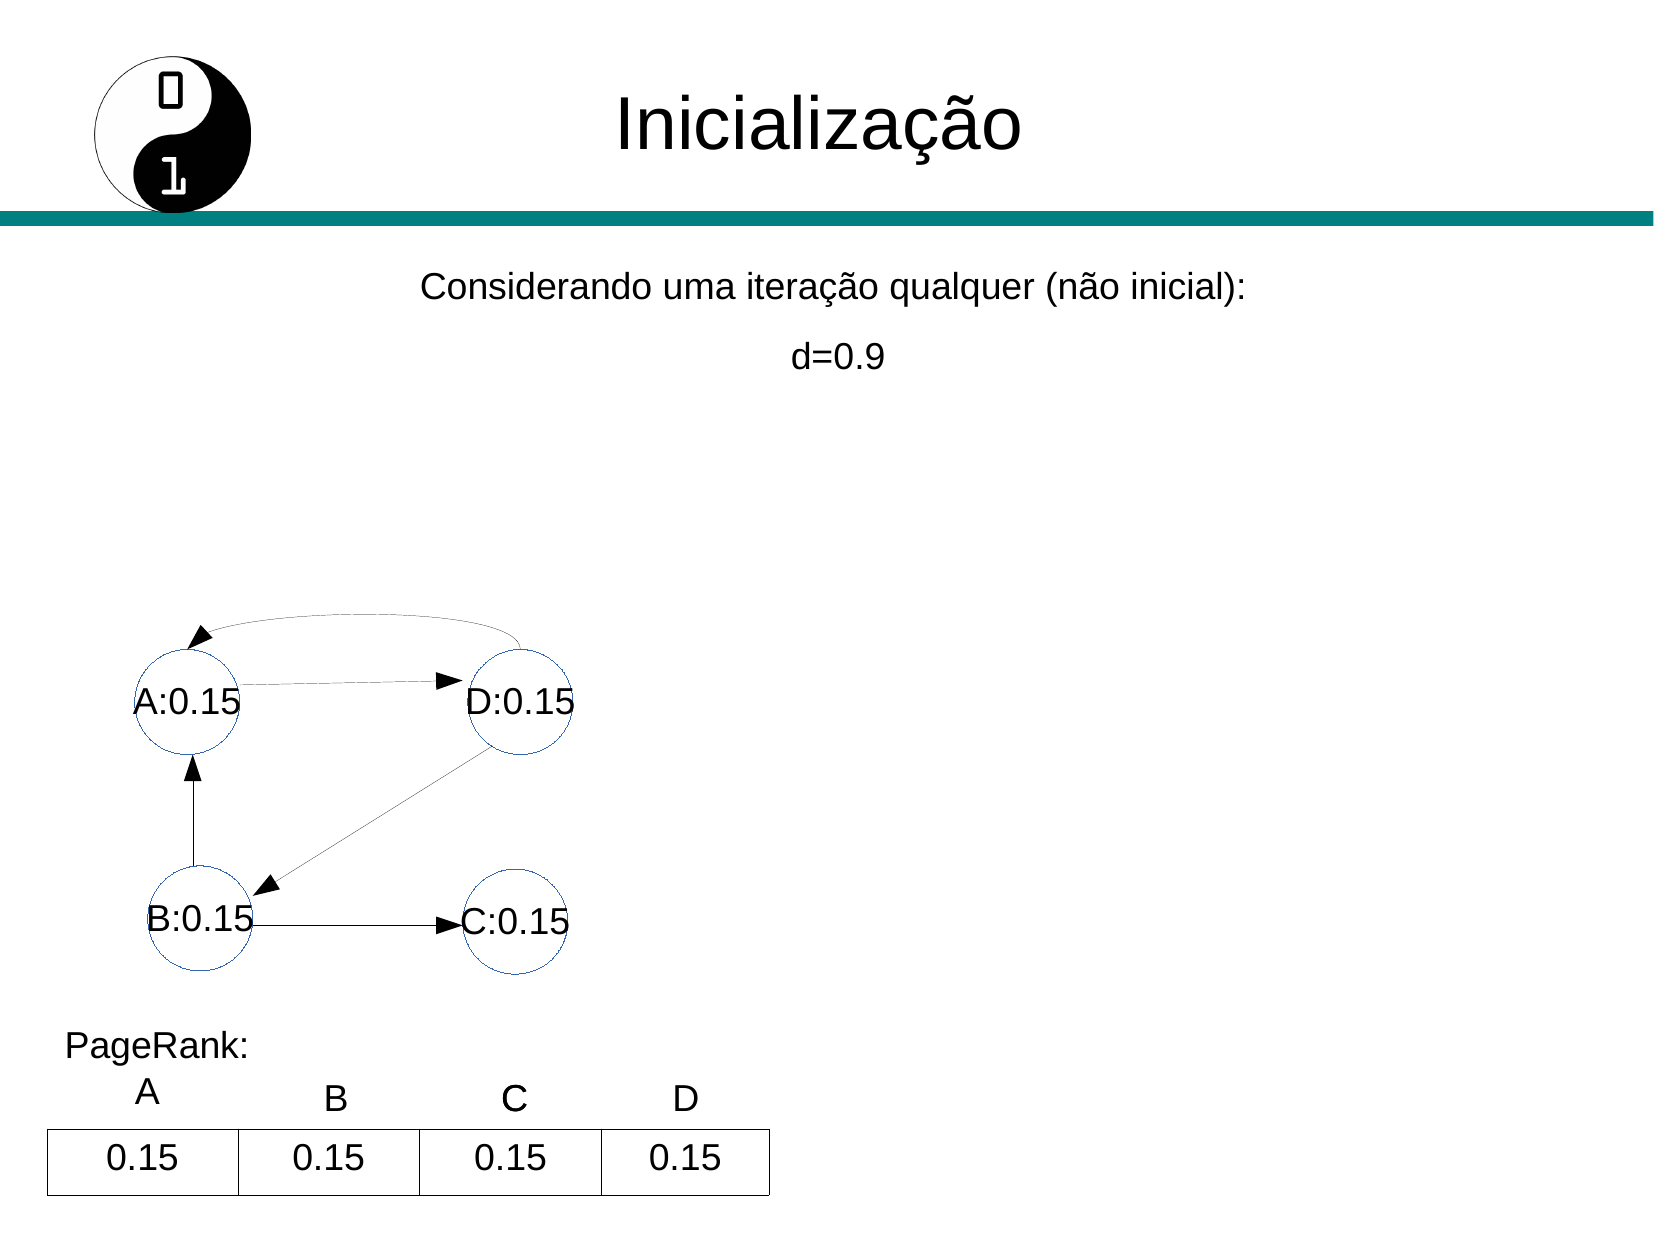

# Inicialização
Considerando uma iteração qualquer (não inicial):
d=0.9
A:0.15
D:0.15
B:0.15
C:0.15
PageRank:
A
B
C
C
D
| 0.15 | 0.15 | 0.15 | 0.15 |
| --- | --- | --- | --- |